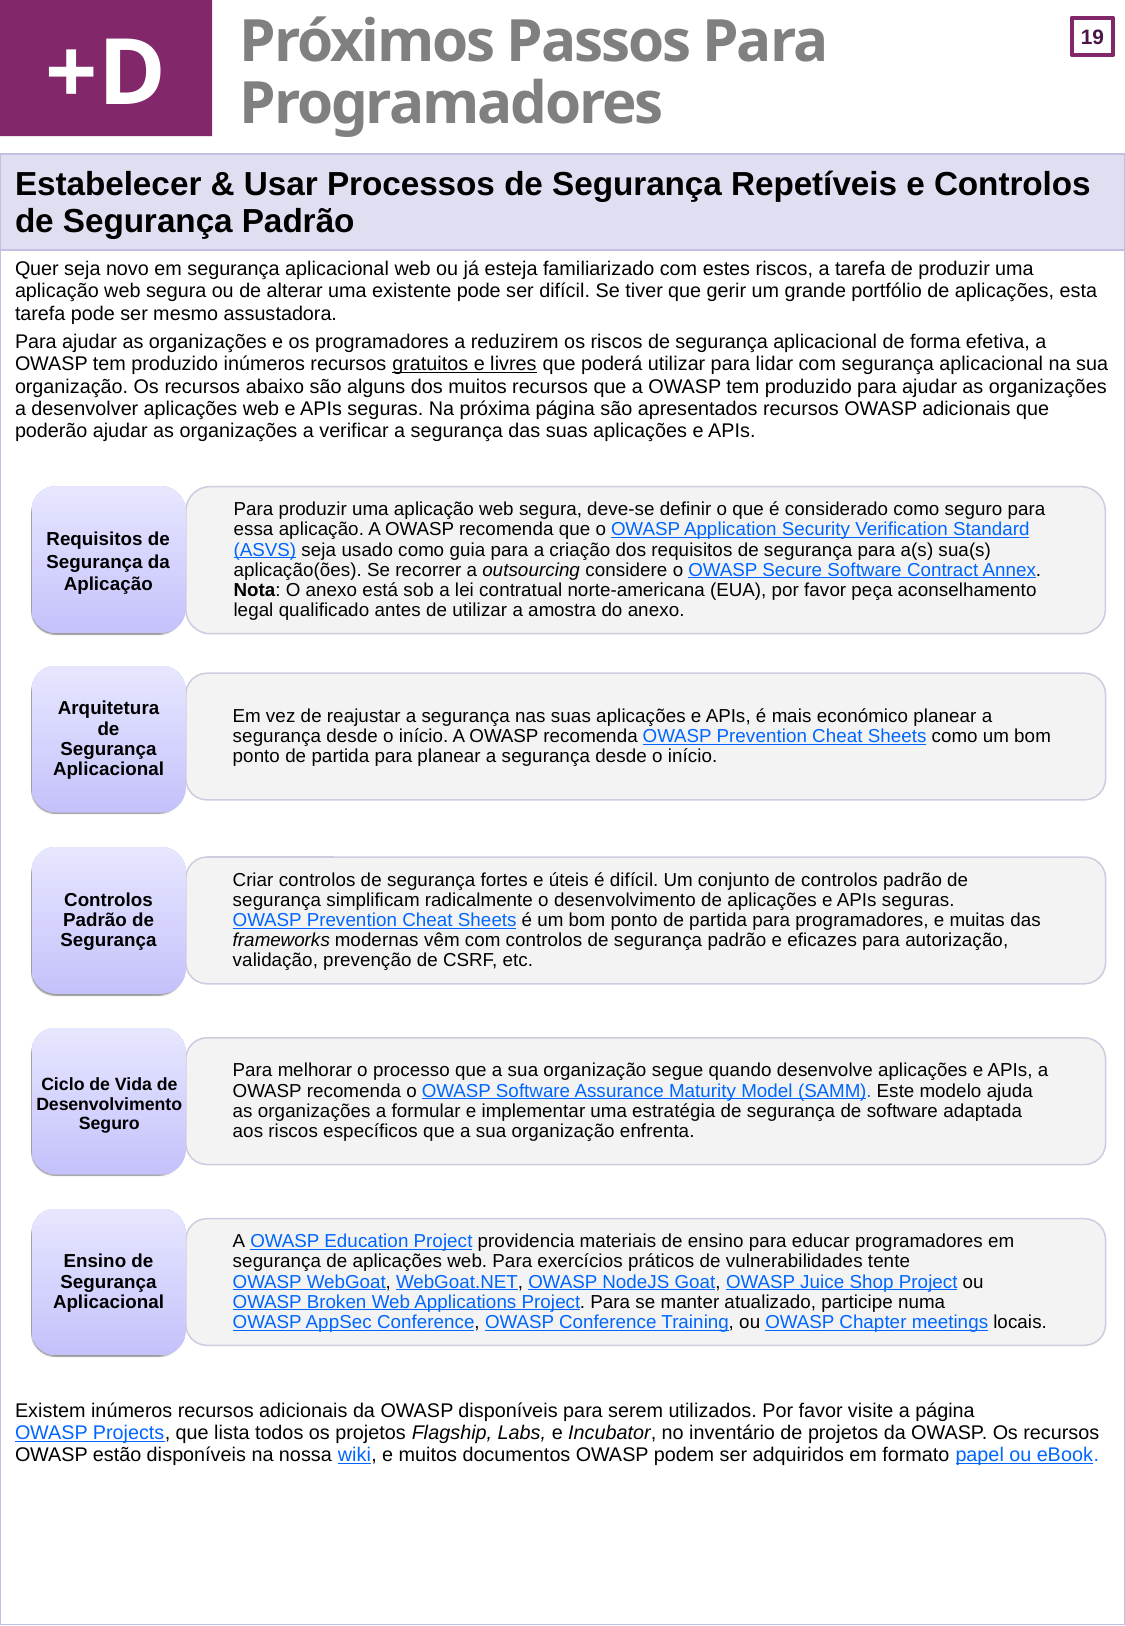

+D
Próximos Passos Para Programadores
| Estabelecer & Usar Processos de Segurança Repetíveis e Controlos de Segurança Padrão |
| --- |
| Quer seja novo em segurança aplicacional web ou já esteja familiarizado com estes riscos, a tarefa de produzir uma aplicação web segura ou de alterar uma existente pode ser difícil. Se tiver que gerir um grande portfólio de aplicações, esta tarefa pode ser mesmo assustadora. Para ajudar as organizações e os programadores a reduzirem os riscos de segurança aplicacional de forma efetiva, a OWASP tem produzido inúmeros recursos gratuitos e livres que poderá utilizar para lidar com segurança aplicacional na sua organização. Os recursos abaixo são alguns dos muitos recursos que a OWASP tem produzido para ajudar as organizações a desenvolver aplicações web e APIs seguras. Na próxima página são apresentados recursos OWASP adicionais que poderão ajudar as organizações a verificar a segurança das suas aplicações e APIs. Existem inúmeros recursos adicionais da OWASP disponíveis para serem utilizados. Por favor visite a página OWASP Projects, que lista todos os projetos Flagship, Labs, e Incubator, no inventário de projetos da OWASP. Os recursos OWASP estão disponíveis na nossa wiki, e muitos documentos OWASP podem ser adquiridos em formato papel ou eBook. |
Para produzir uma aplicação web segura, deve-se definir o que é considerado como seguro para essa aplicação. A OWASP recomenda que o OWASP Application Security Verification Standard (ASVS) seja usado como guia para a criação dos requisitos de segurança para a(s) sua(s) aplicação(ões). Se recorrer a outsourcing considere o OWASP Secure Software Contract Annex. Nota: O anexo está sob a lei contratual norte-americana (EUA), por favor peça aconselhamento legal qualificado antes de utilizar a amostra do anexo.
Arquitetura de Segurança Aplicacional
Em vez de reajustar a segurança nas suas aplicações e APIs, é mais económico planear a segurança desde o início. A OWASP recomenda OWASP Prevention Cheat Sheets como um bom ponto de partida para planear a segurança desde o início.
Controlos Padrão de Segurança
Criar controlos de segurança fortes e úteis é difícil. Um conjunto de controlos padrão de segurança simplificam radicalmente o desenvolvimento de aplicações e APIs seguras. OWASP Prevention Cheat Sheets é um bom ponto de partida para programadores, e muitas das frameworks modernas vêm com controlos de segurança padrão e eficazes para autorização, validação, prevenção de CSRF, etc.
Para melhorar o processo que a sua organização segue quando desenvolve aplicações e APIs, a OWASP recomenda o OWASP Software Assurance Maturity Model (SAMM). Este modelo ajuda as organizações a formular e implementar uma estratégia de segurança de software adaptada aos riscos específicos que a sua organização enfrenta.
Ensino de Segurança Aplicacional
A OWASP Education Project providencia materiais de ensino para educar programadores em segurança de aplicações web. Para exercícios práticos de vulnerabilidades tente OWASP WebGoat, WebGoat.NET, OWASP NodeJS Goat, OWASP Juice Shop Project ou OWASP Broken Web Applications Project. Para se manter atualizado, participe numa OWASP AppSec Conference, OWASP Conference Training, ou OWASP Chapter meetings locais.
Requisitos de Segurança da Aplicação
Ciclo de Vida de Desenvolvimento Seguro